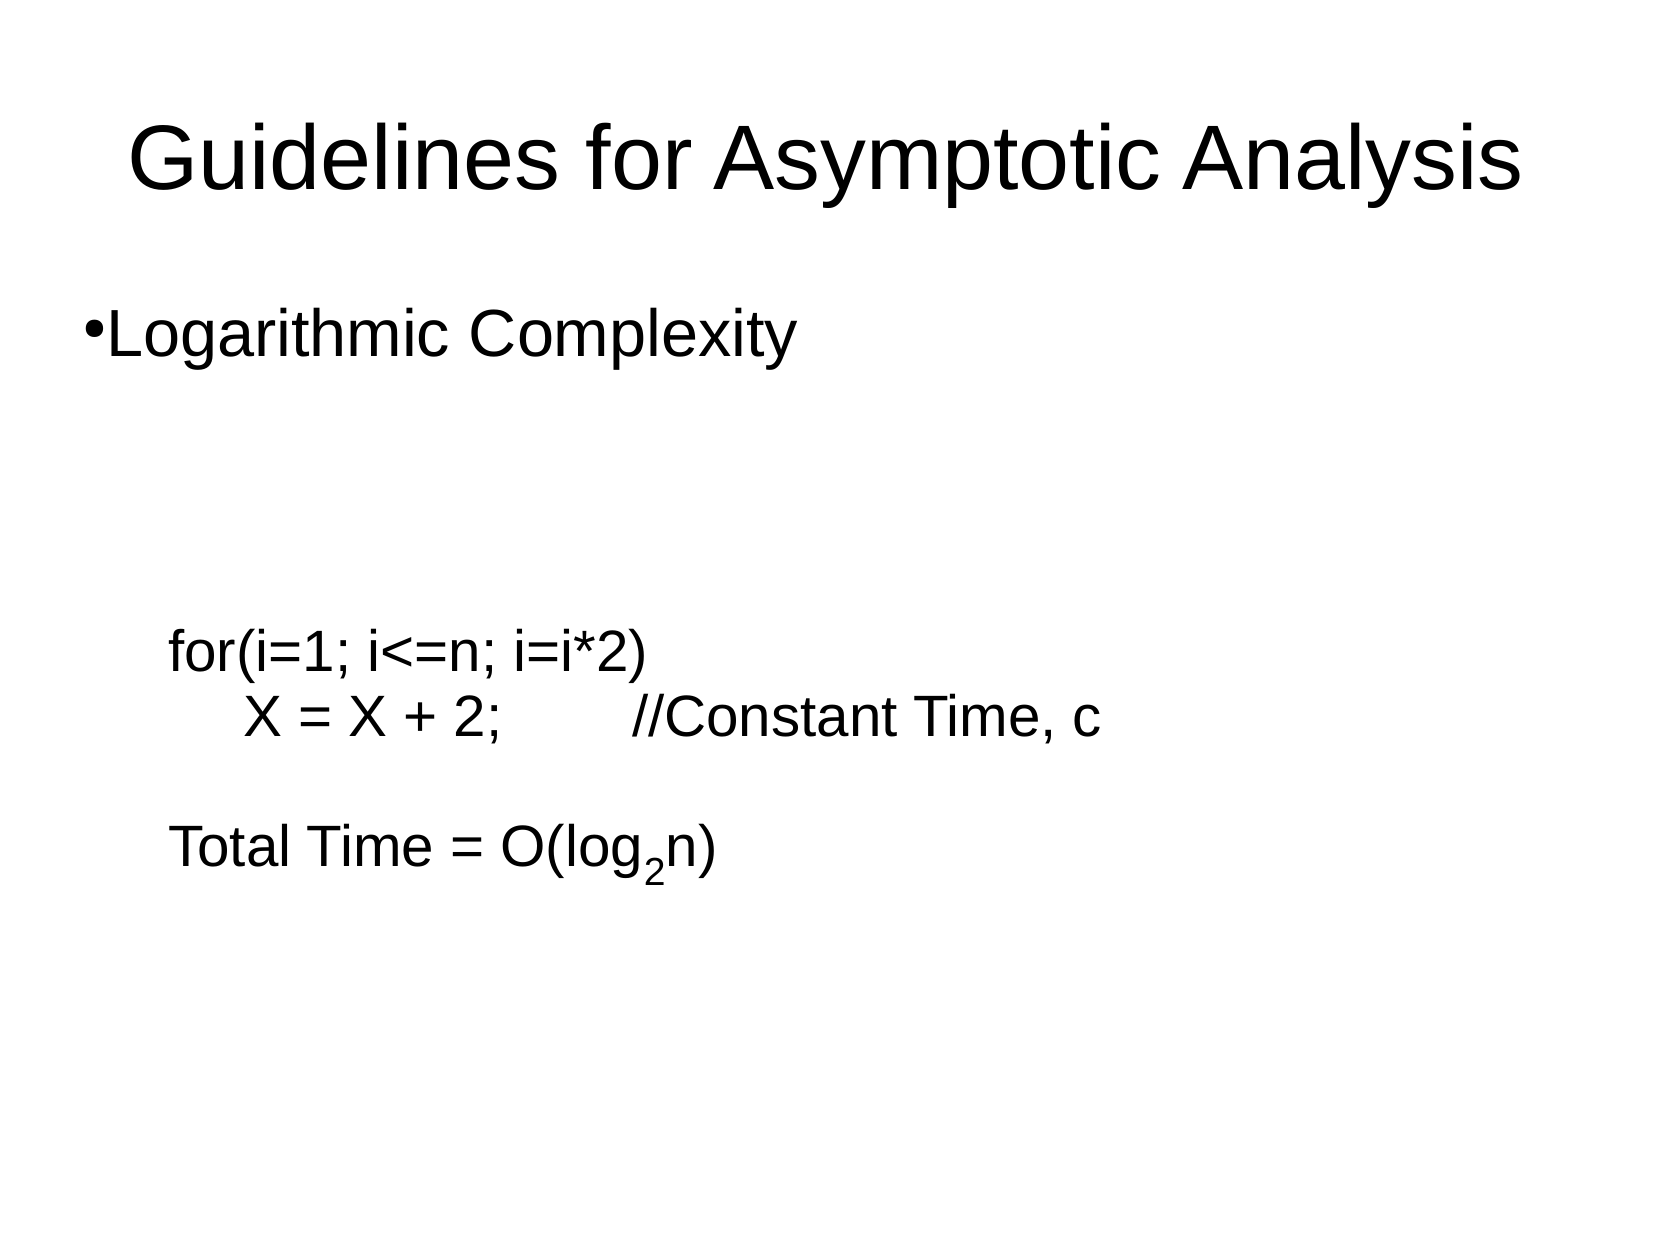

# Guidelines for Asymptotic Analysis
Logarithmic Complexity
for(i=1; i<=n; i=i*2)
	X = X + 2; //Constant Time, c
Total Time = O(log2n)